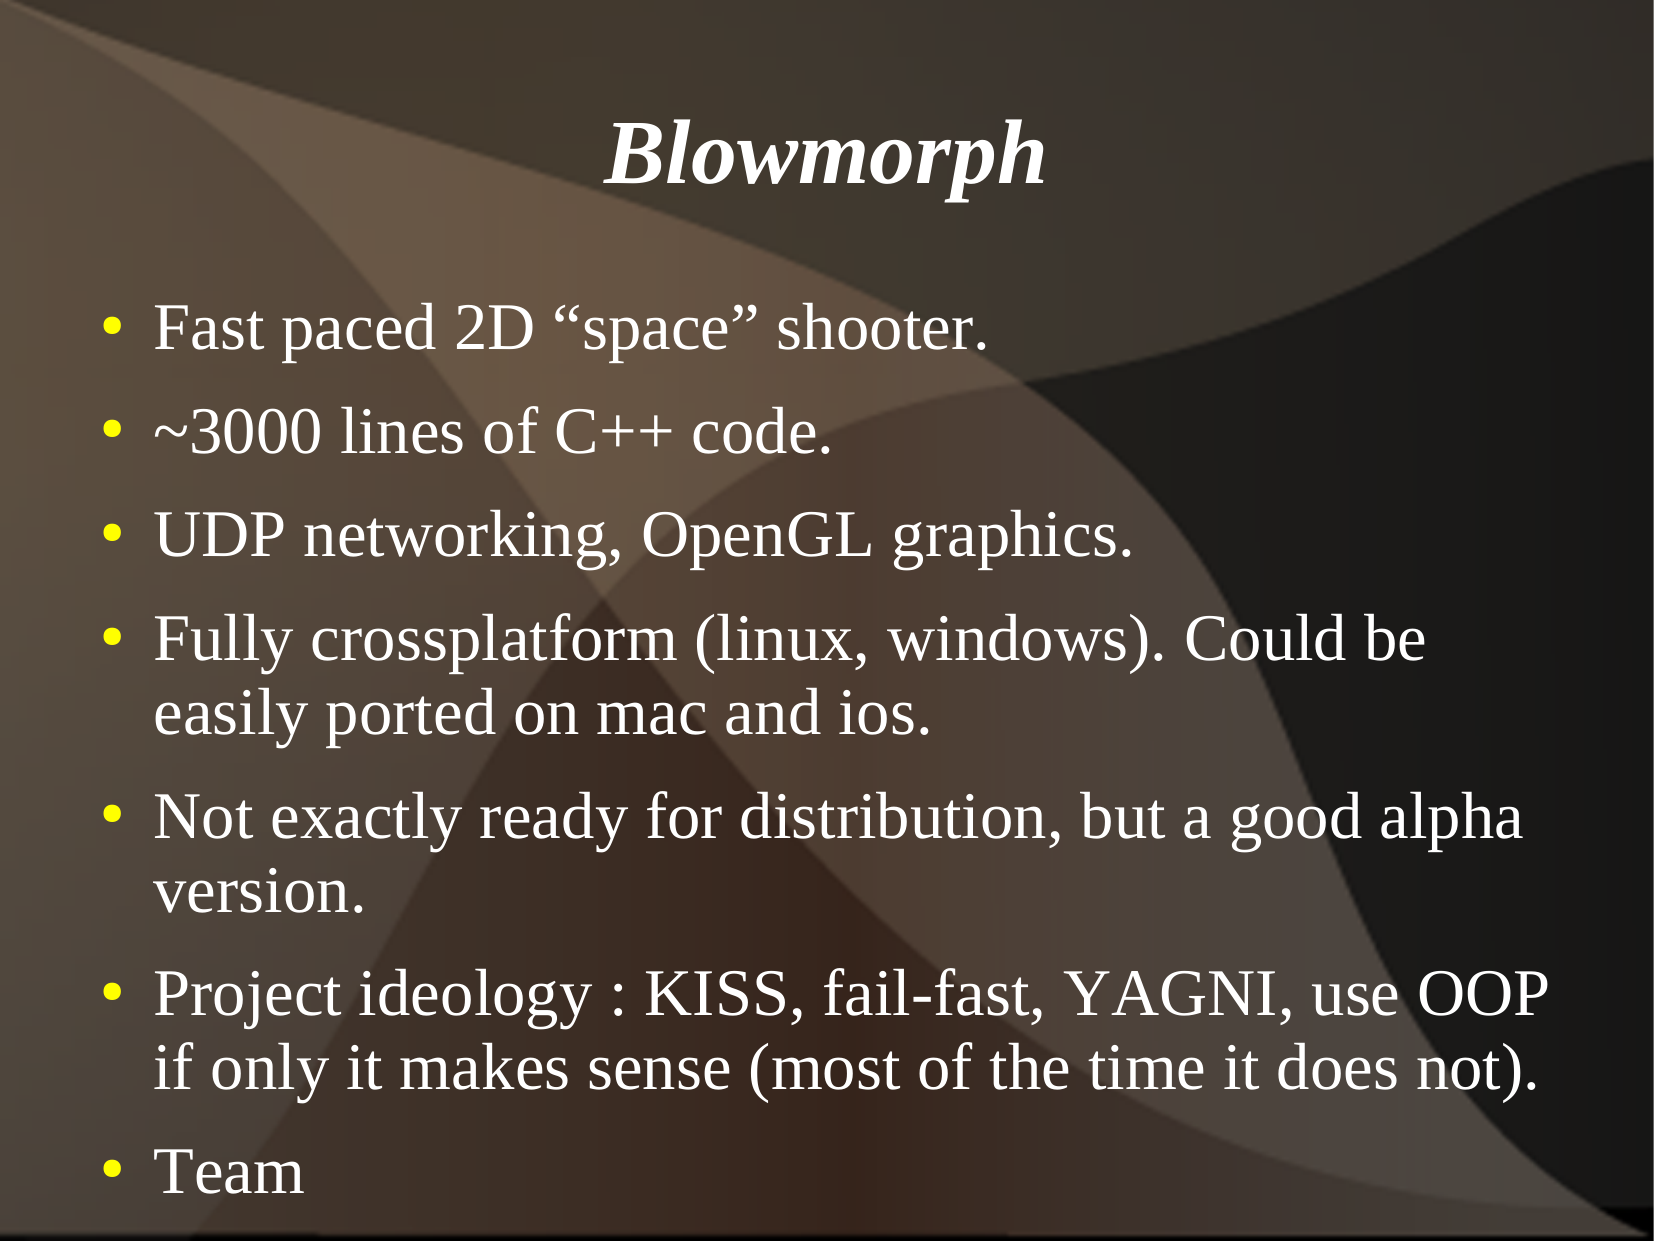

# Blowmorph
Fast paced 2D “space” shooter.
~3000 lines of C++ code.
UDP networking, OpenGL graphics.
Fully crossplatform (linux, windows). Could be easily ported on mac and ios.
Not exactly ready for distribution, but a good alpha version.
Project ideology : KISS, fail-fast, YAGNI, use OOP if only it makes sense (most of the time it does not).
Team